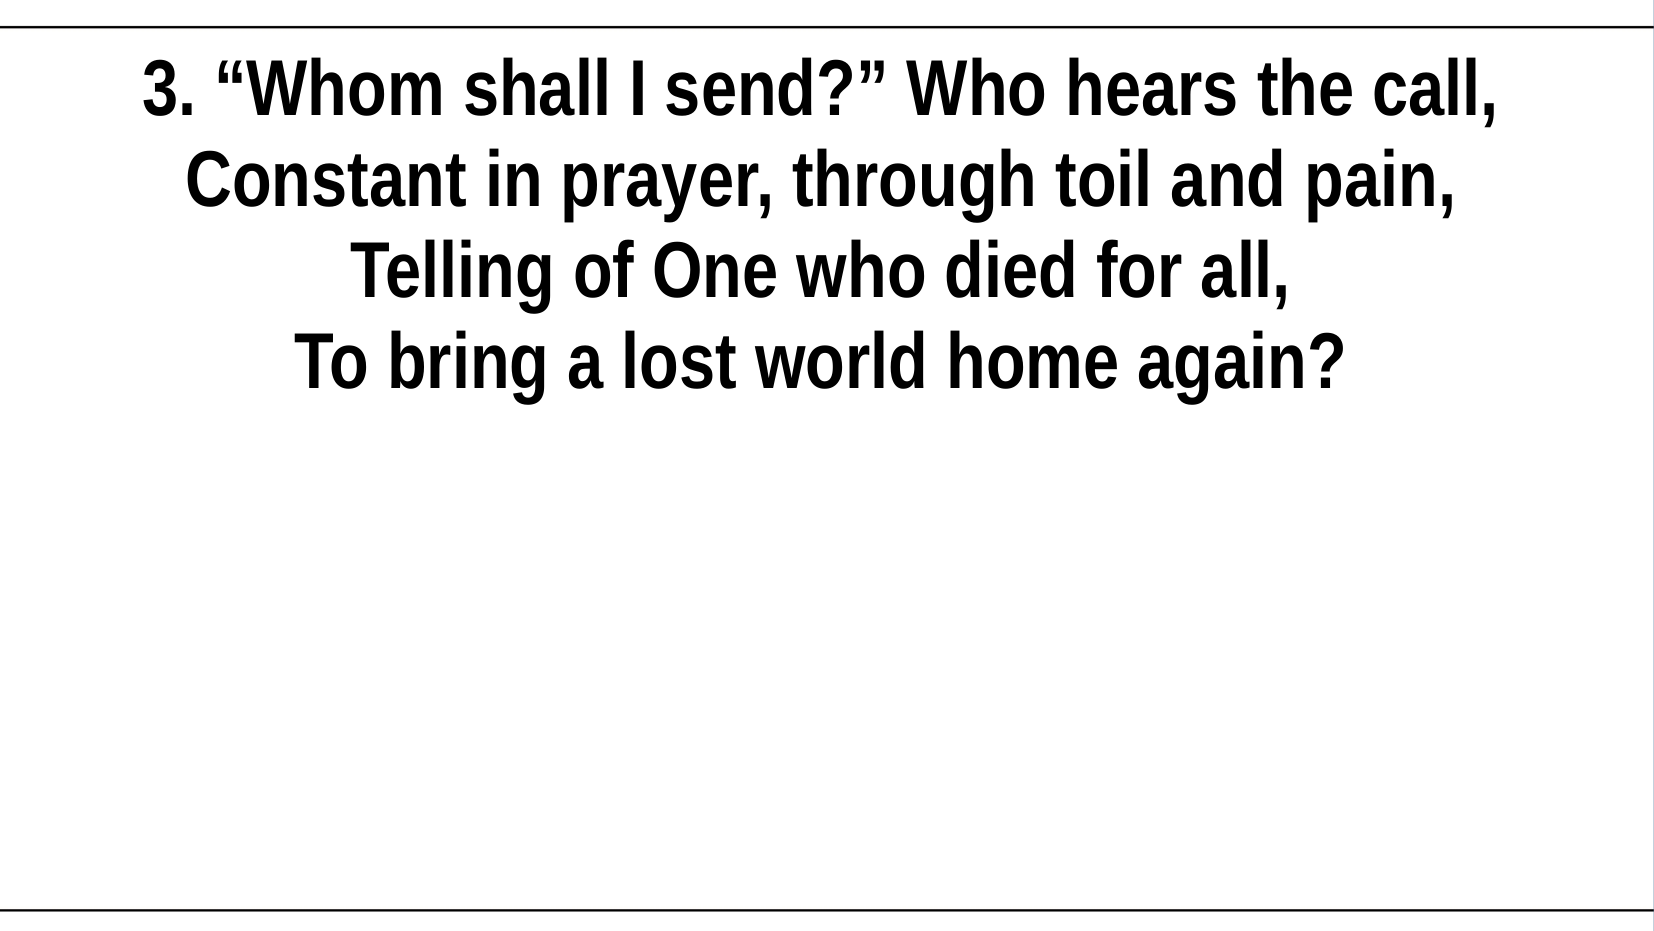

3. “Whom shall I send?” Who hears the call,
Constant in prayer, through toil and pain,
Telling of One who died for all,
To bring a lost world home again?